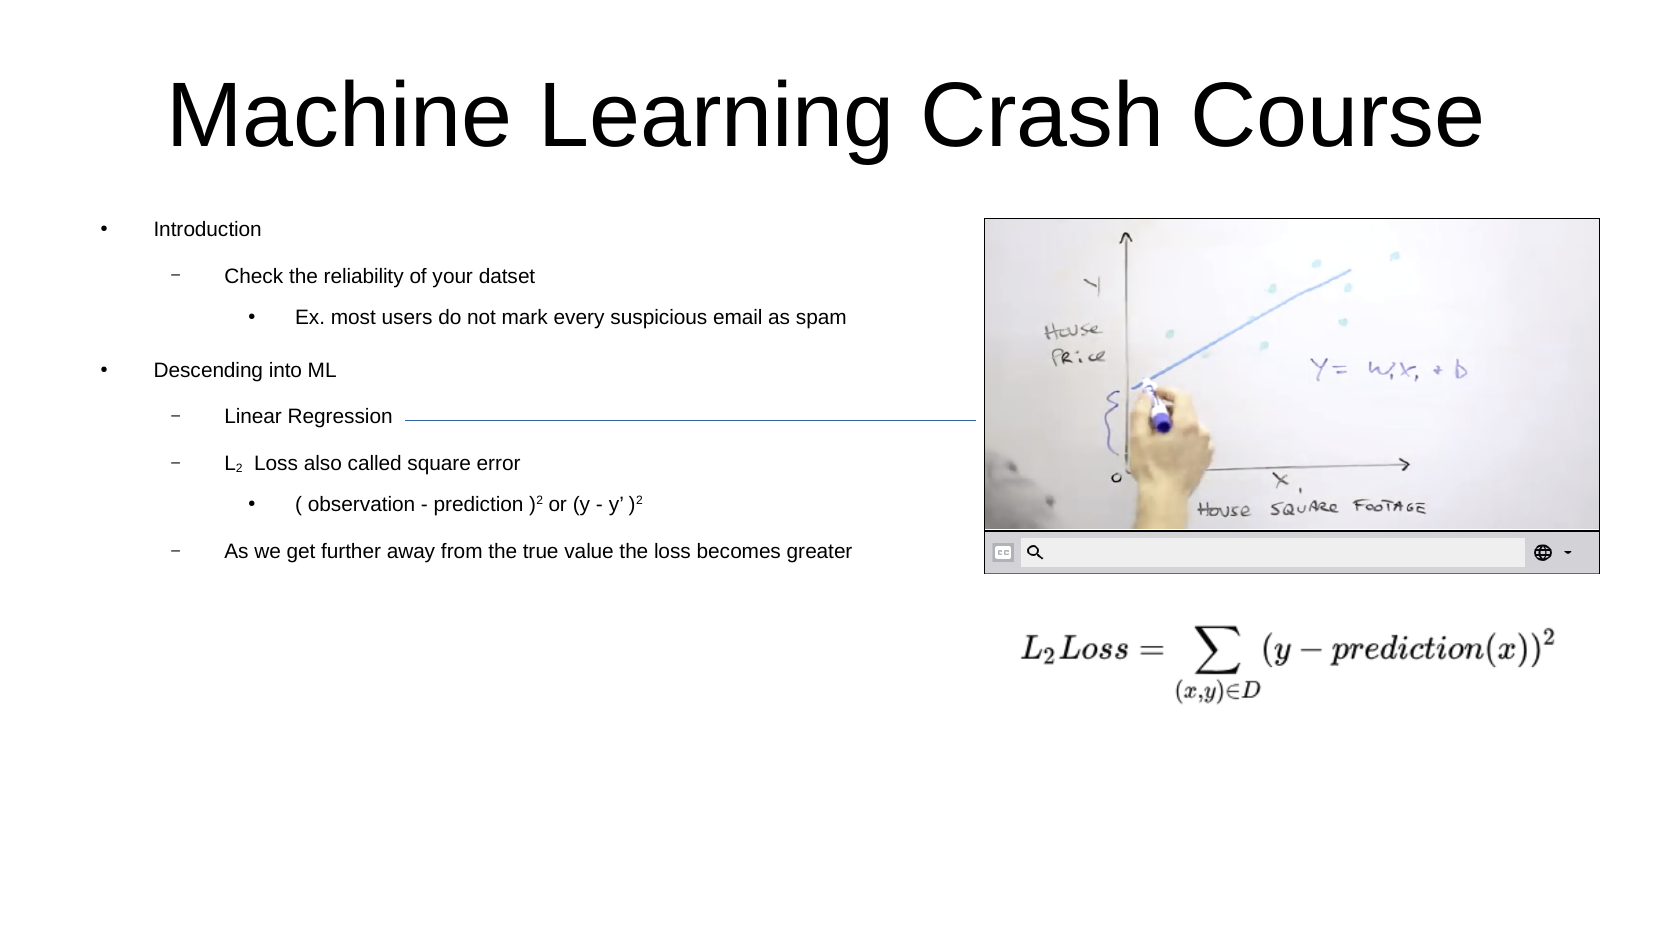

# Machine Learning Crash Course
Introduction
Check the reliability of your datset
Ex. most users do not mark every suspicious email as spam
Descending into ML
Linear Regression
L2 Loss also called square error
( observation - prediction )2 or (y - y’ )2
As we get further away from the true value the loss becomes greater